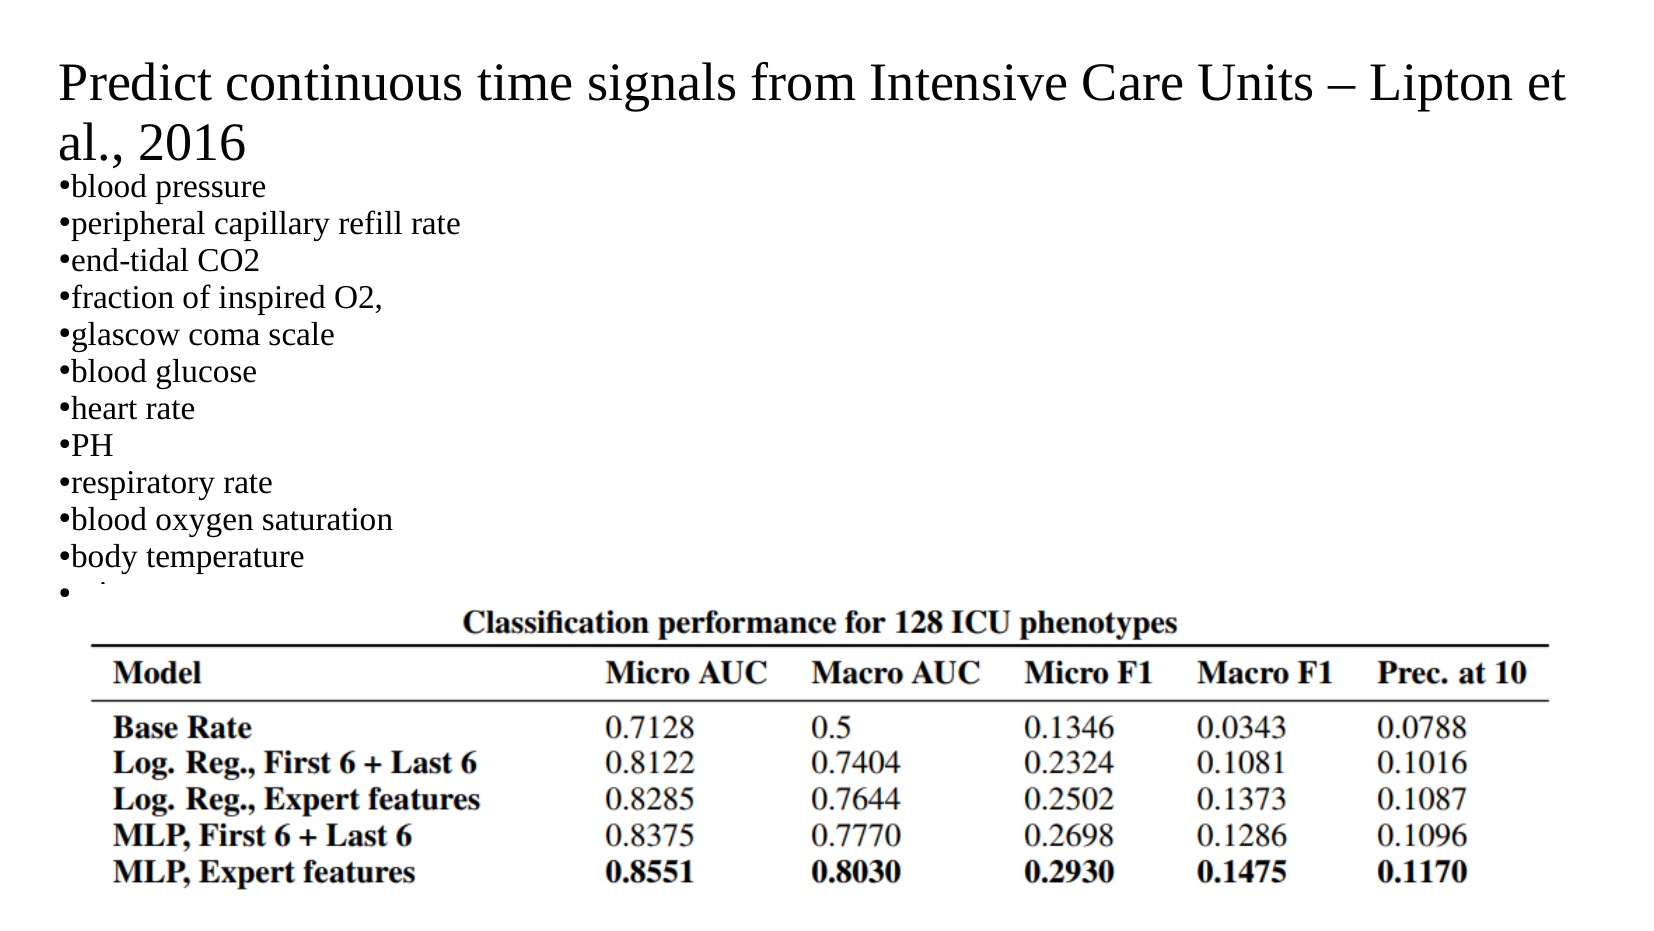

# Predict continuous time signals from Intensive Care Units – Lipton et al., 2016
blood pressure
peripheral capillary refill rate
end-tidal CO2
fraction of inspired O2,
glascow coma scale
blood glucose
heart rate
PH
respiratory rate
blood oxygen saturation
body temperature
urine output
16